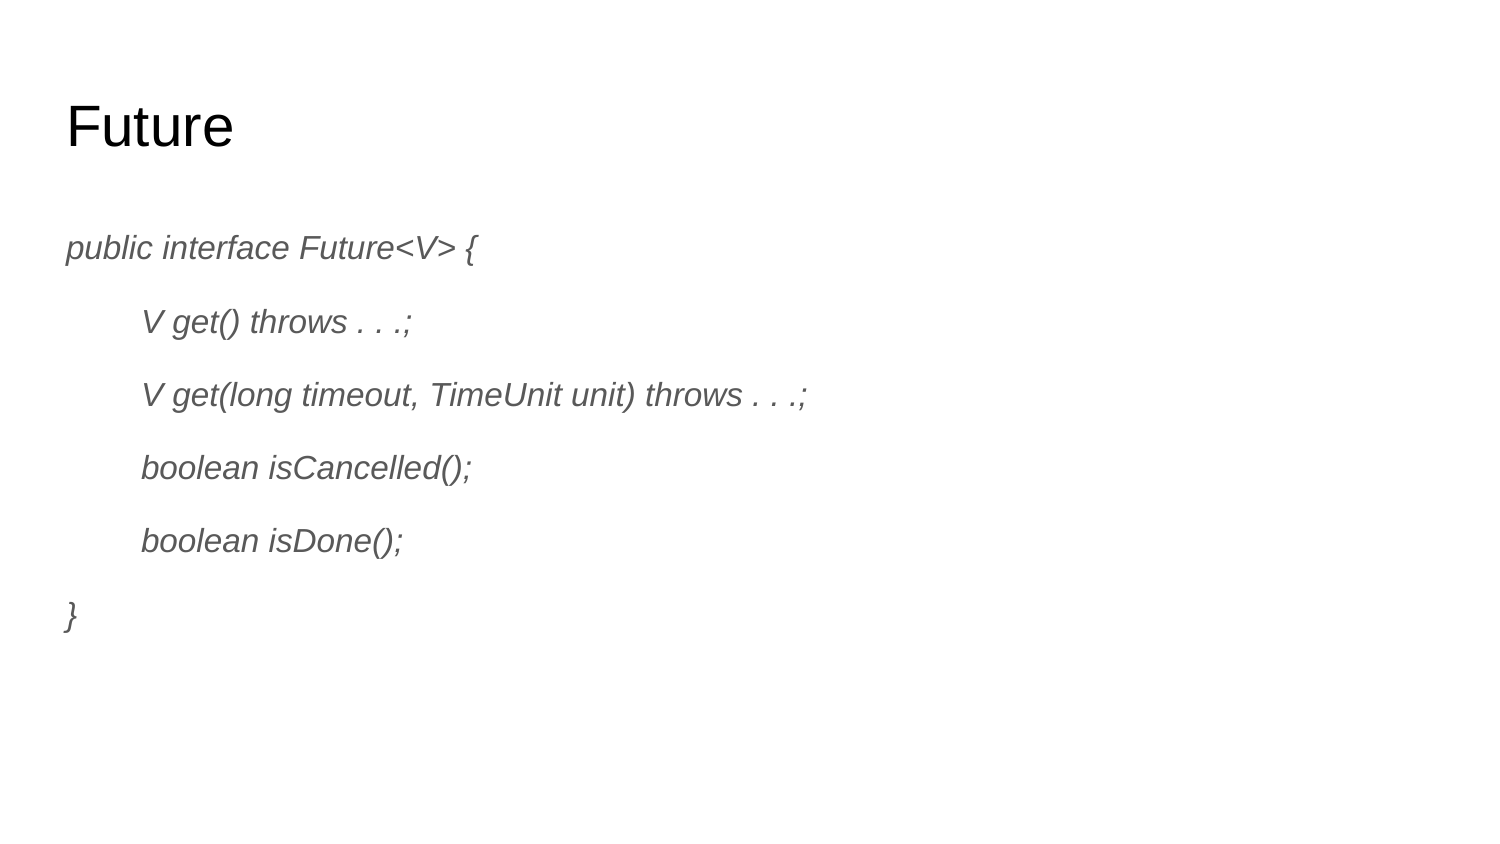

# Future
public interface Future<V> {
V get() throws . . .;
V get(long timeout, TimeUnit unit) throws . . .;
boolean isCancelled();
boolean isDone();
}